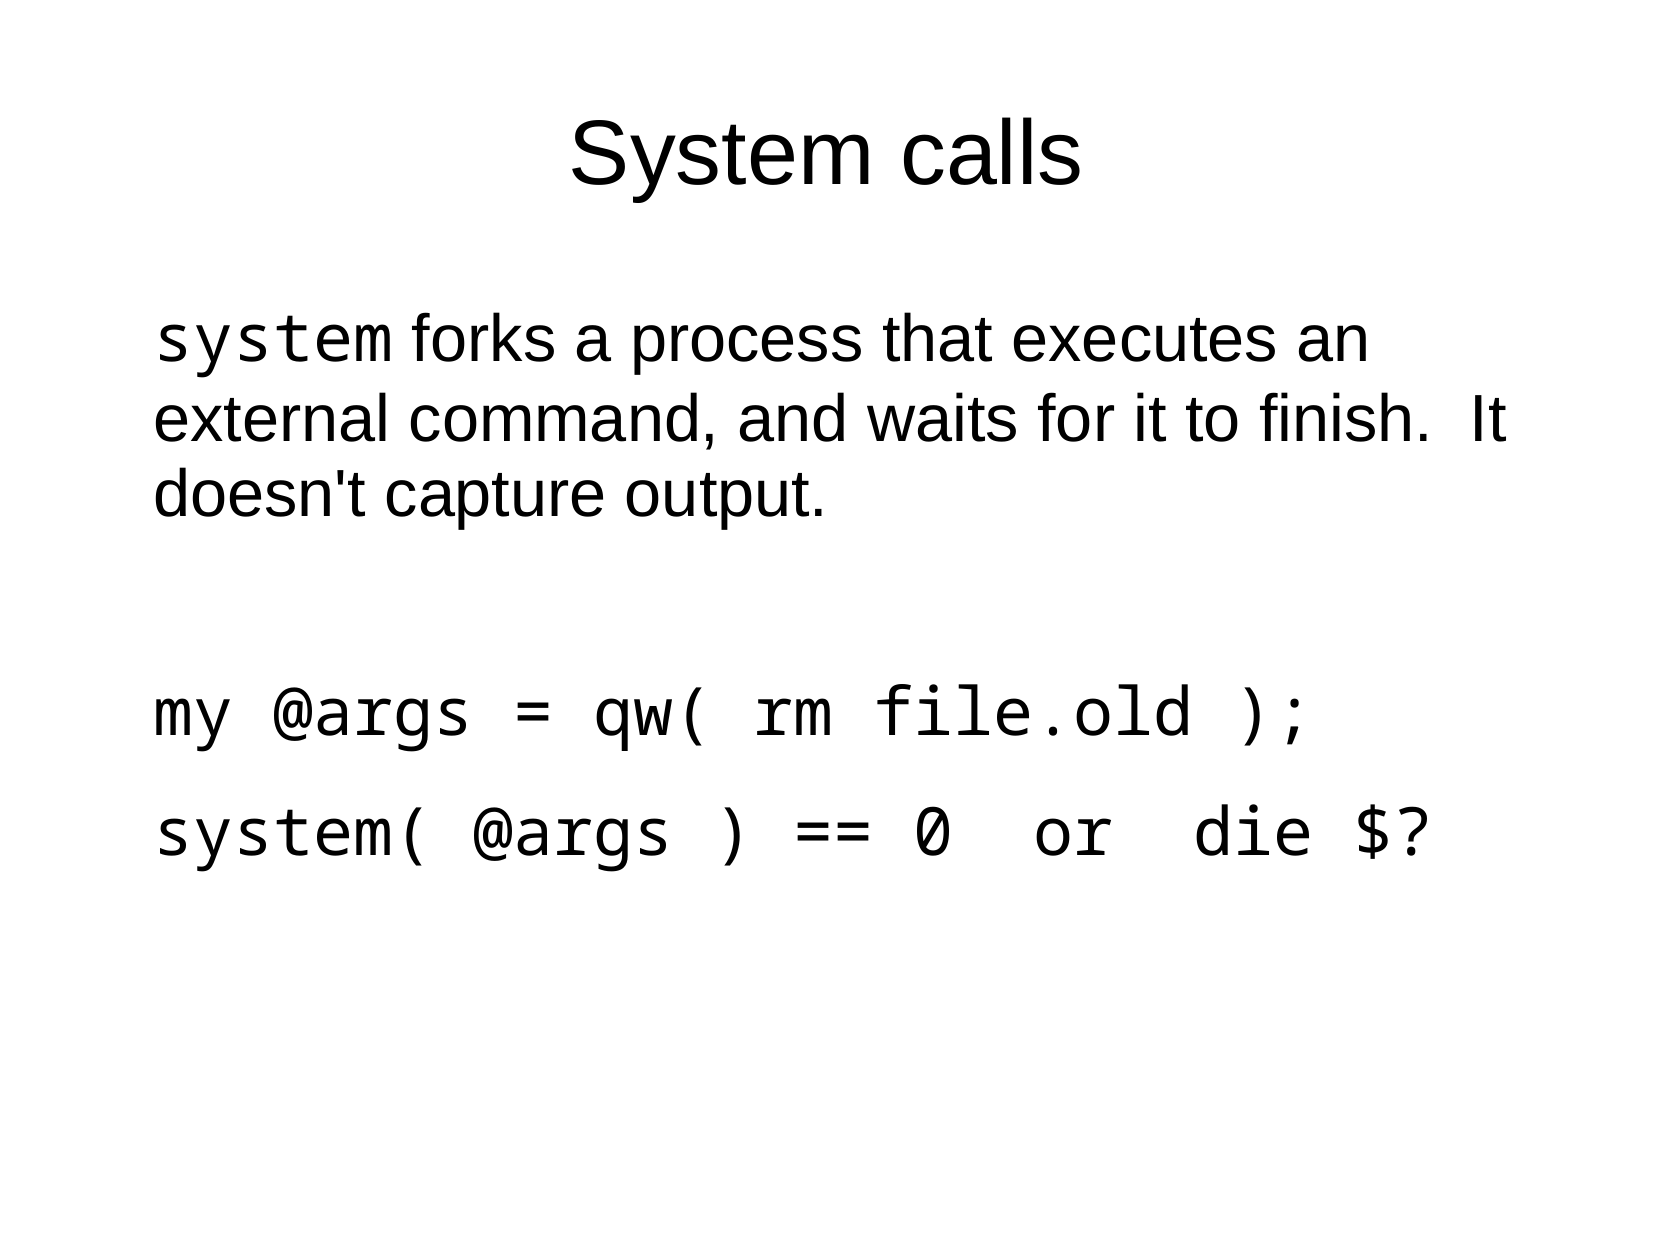

# System calls
system forks a process that executes an external command, and waits for it to finish. It doesn't capture output.
my @args = qw( rm file.old );
system( @args ) == 0 or die $?